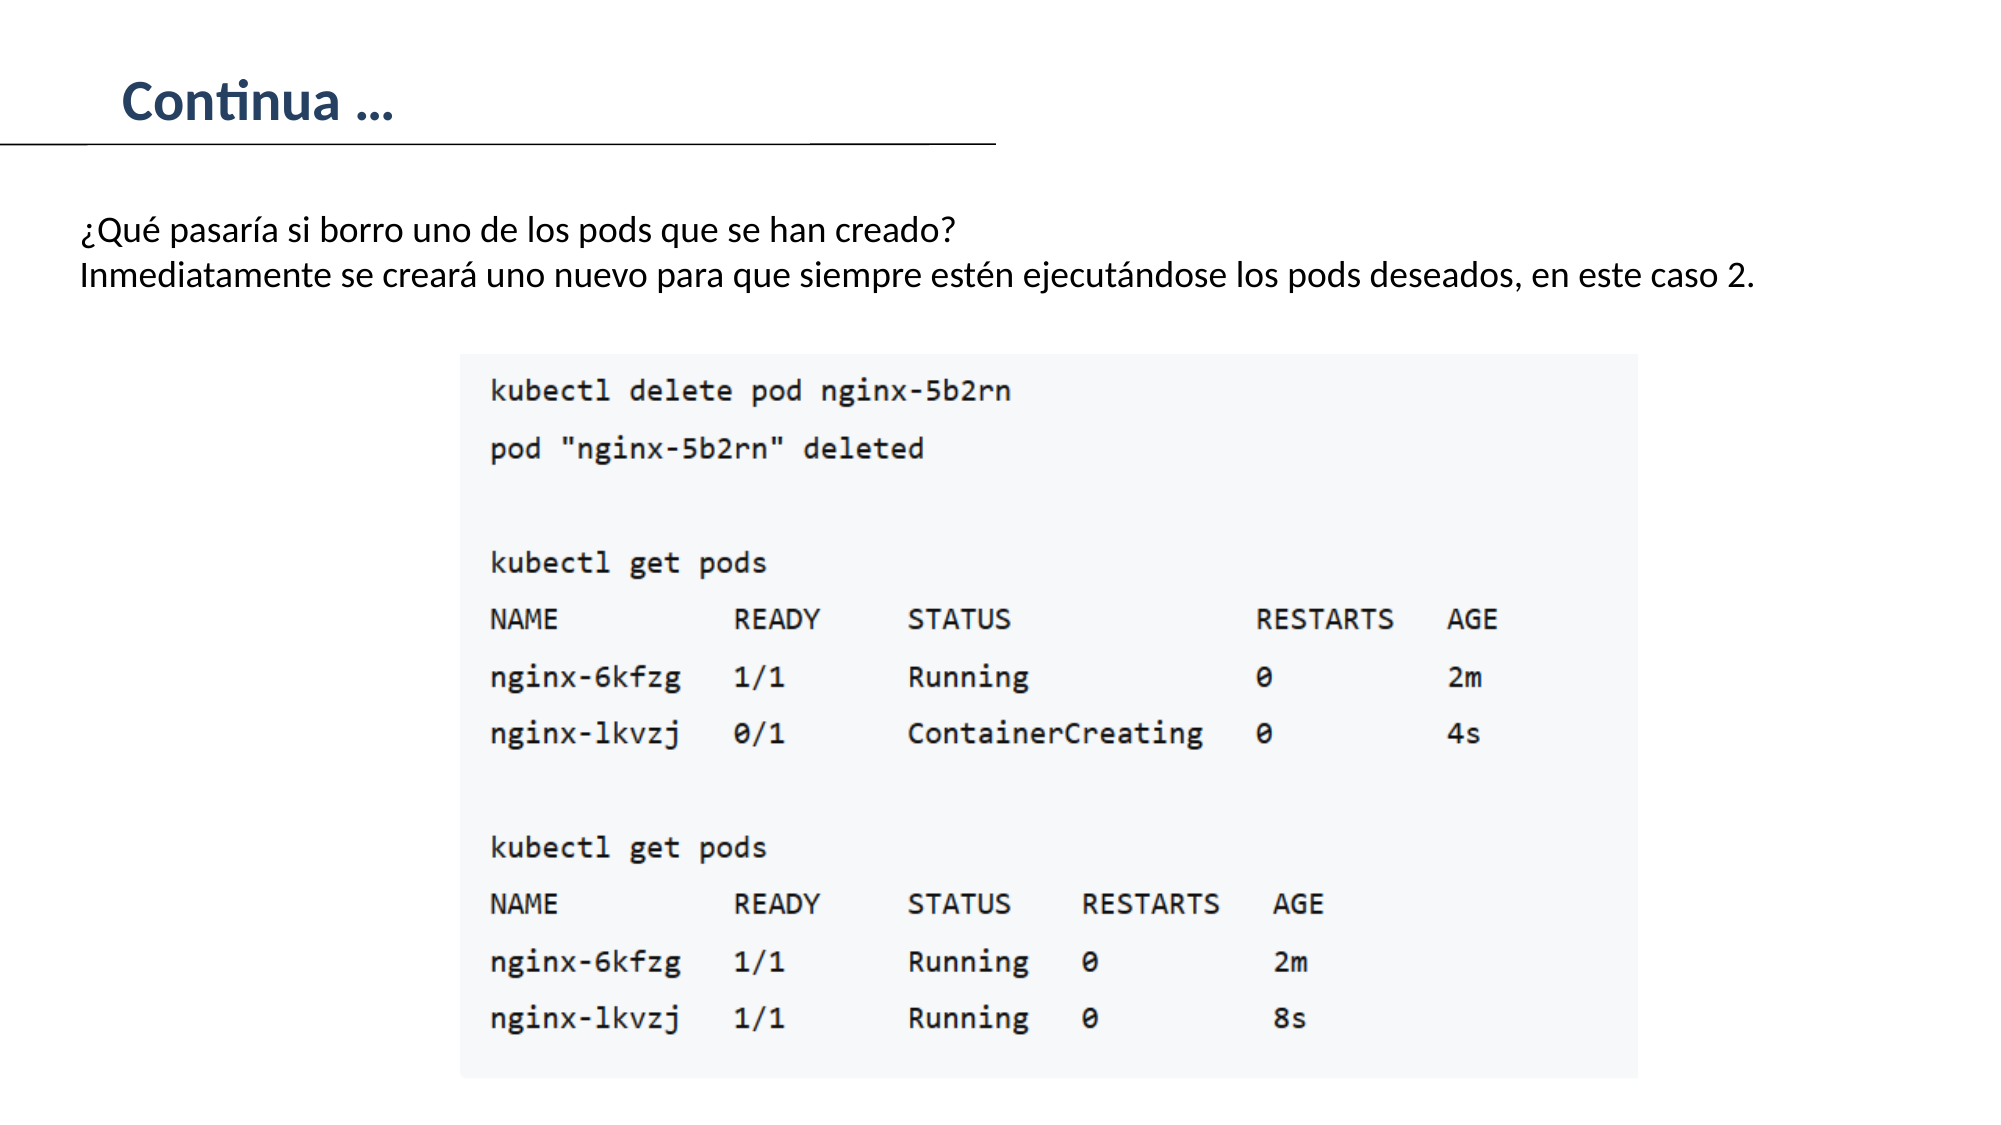

Continua …
¿Qué pasaría si borro uno de los pods que se han creado?
Inmediatamente se creará uno nuevo para que siempre estén ejecutándose los pods deseados, en este caso 2.